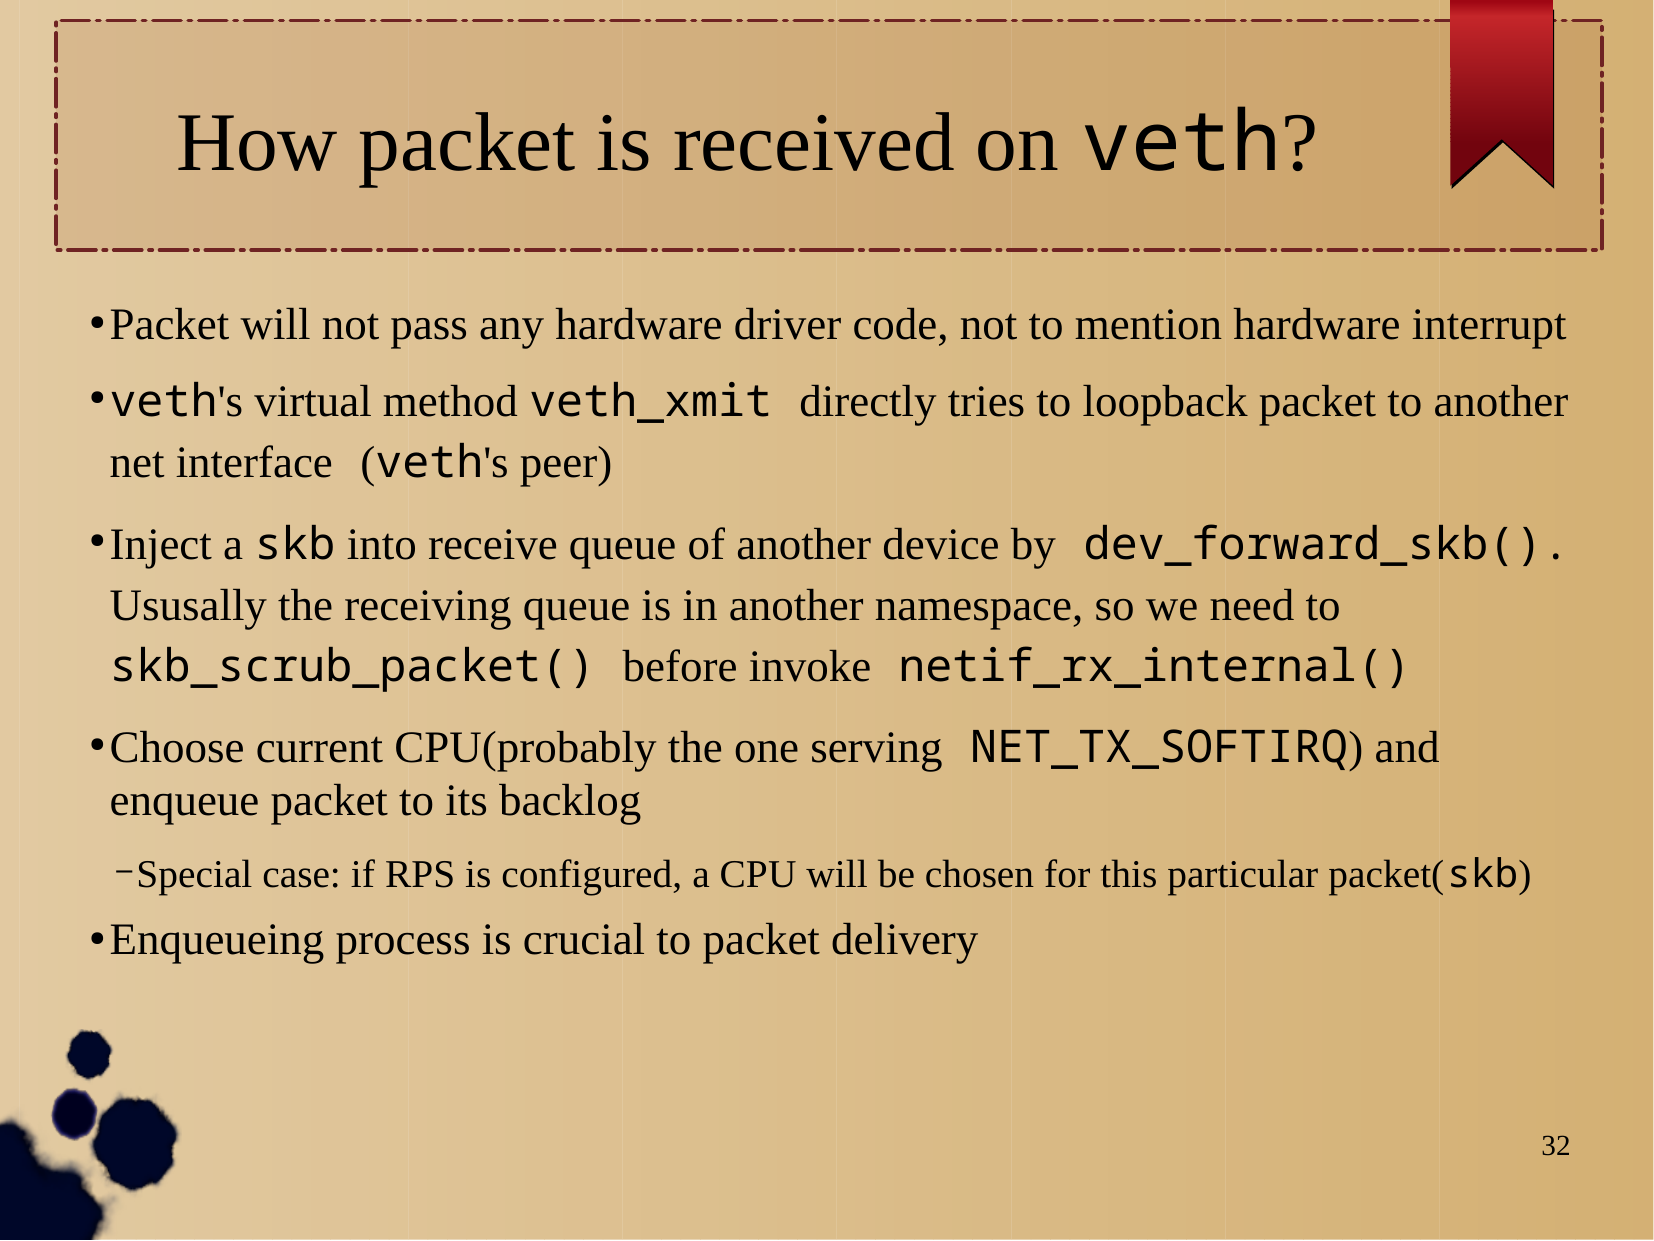

# How packet is received on veth?
Packet will not pass any hardware driver code, not to mention hardware interrupt
veth's virtual method veth_xmit directly tries to loopback packet to another net interface (veth's peer)
Inject a skb into receive queue of another device by dev_forward_skb(). Ususally the receiving queue is in another namespace, so we need to skb_scrub_packet() before invoke netif_rx_internal()
Choose current CPU(probably the one serving NET_TX_SOFTIRQ) and enqueue packet to its backlog
Special case: if RPS is configured, a CPU will be chosen for this particular packet(skb)
Enqueueing process is crucial to packet delivery
32